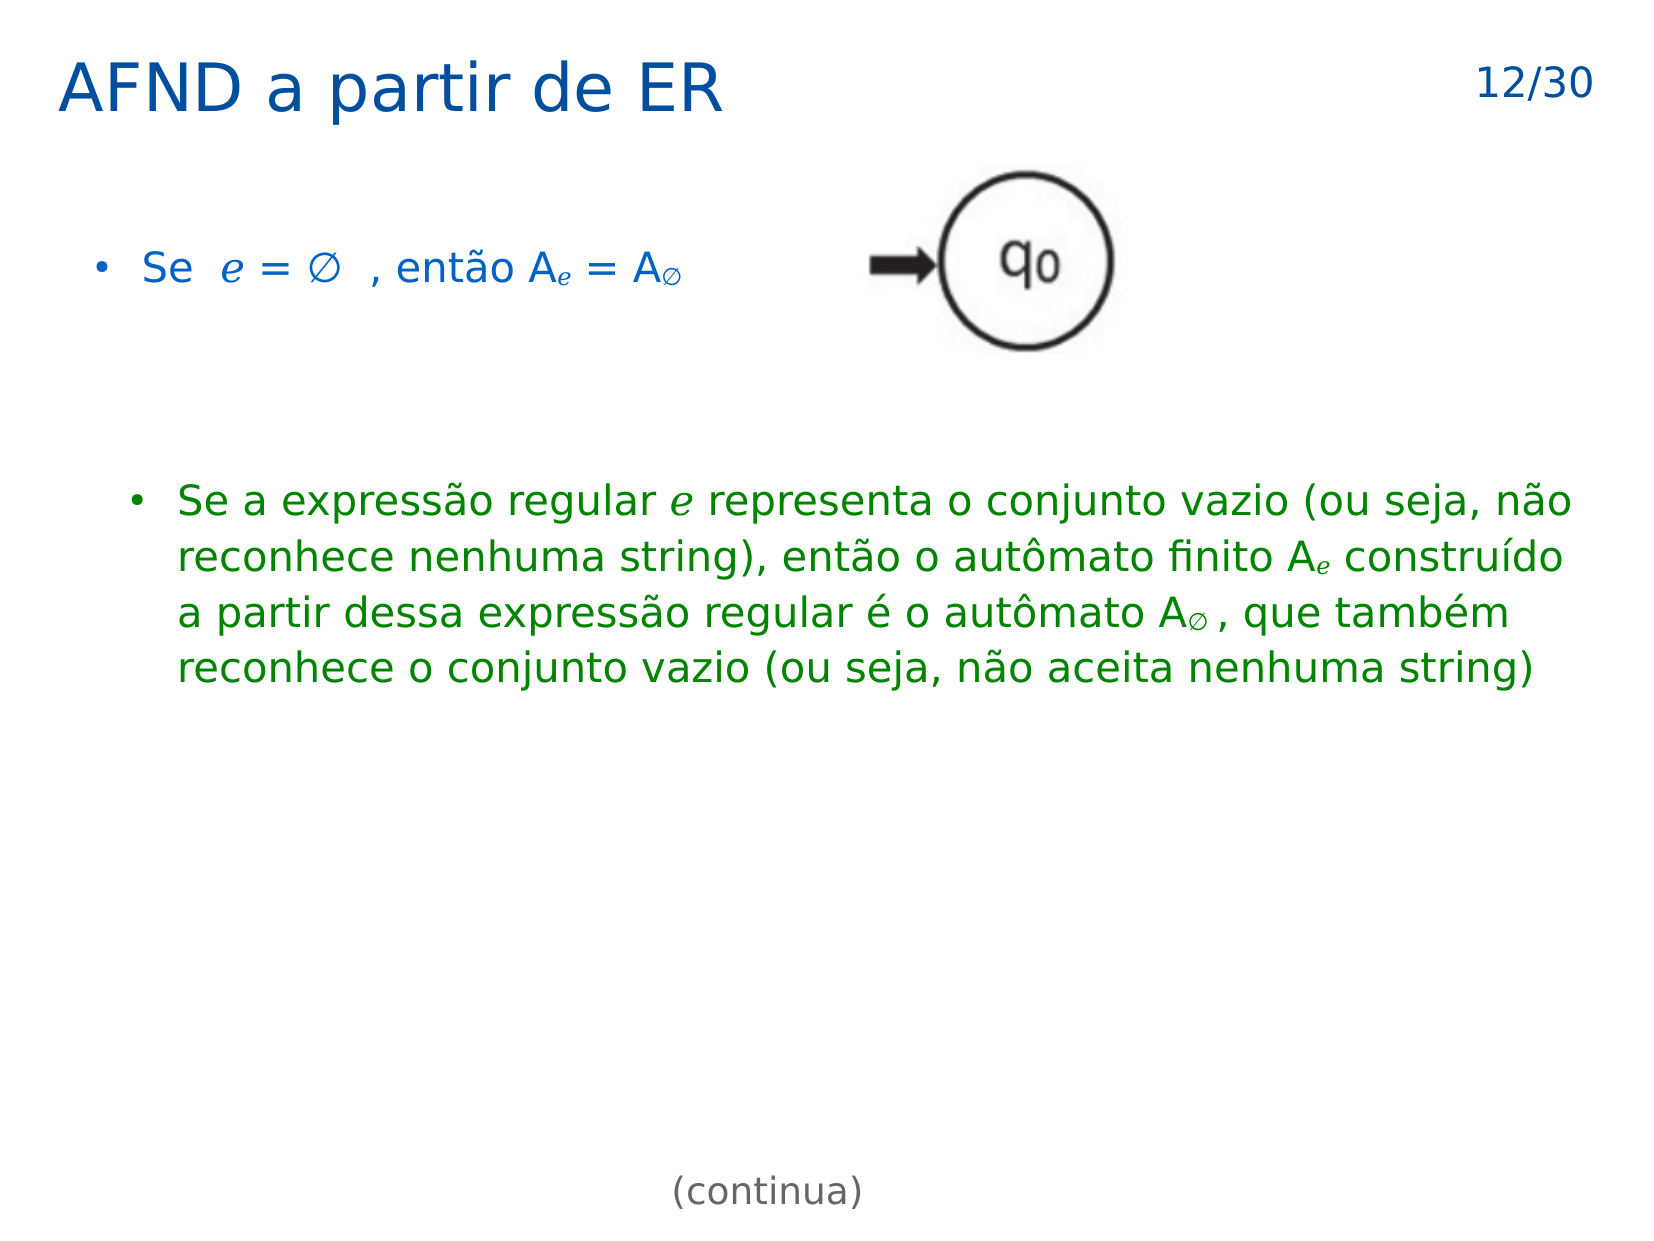

# AFND a partir de ER
12
Se ℯ = ∅ , então Aℯ = A∅
Se a expressão regular ℯ representa o conjunto vazio (ou seja, não reconhece nenhuma string), então o autômato finito Aℯ construído a partir dessa expressão regular é o autômato A∅ , que também reconhece o conjunto vazio (ou seja, não aceita nenhuma string)
(continua)